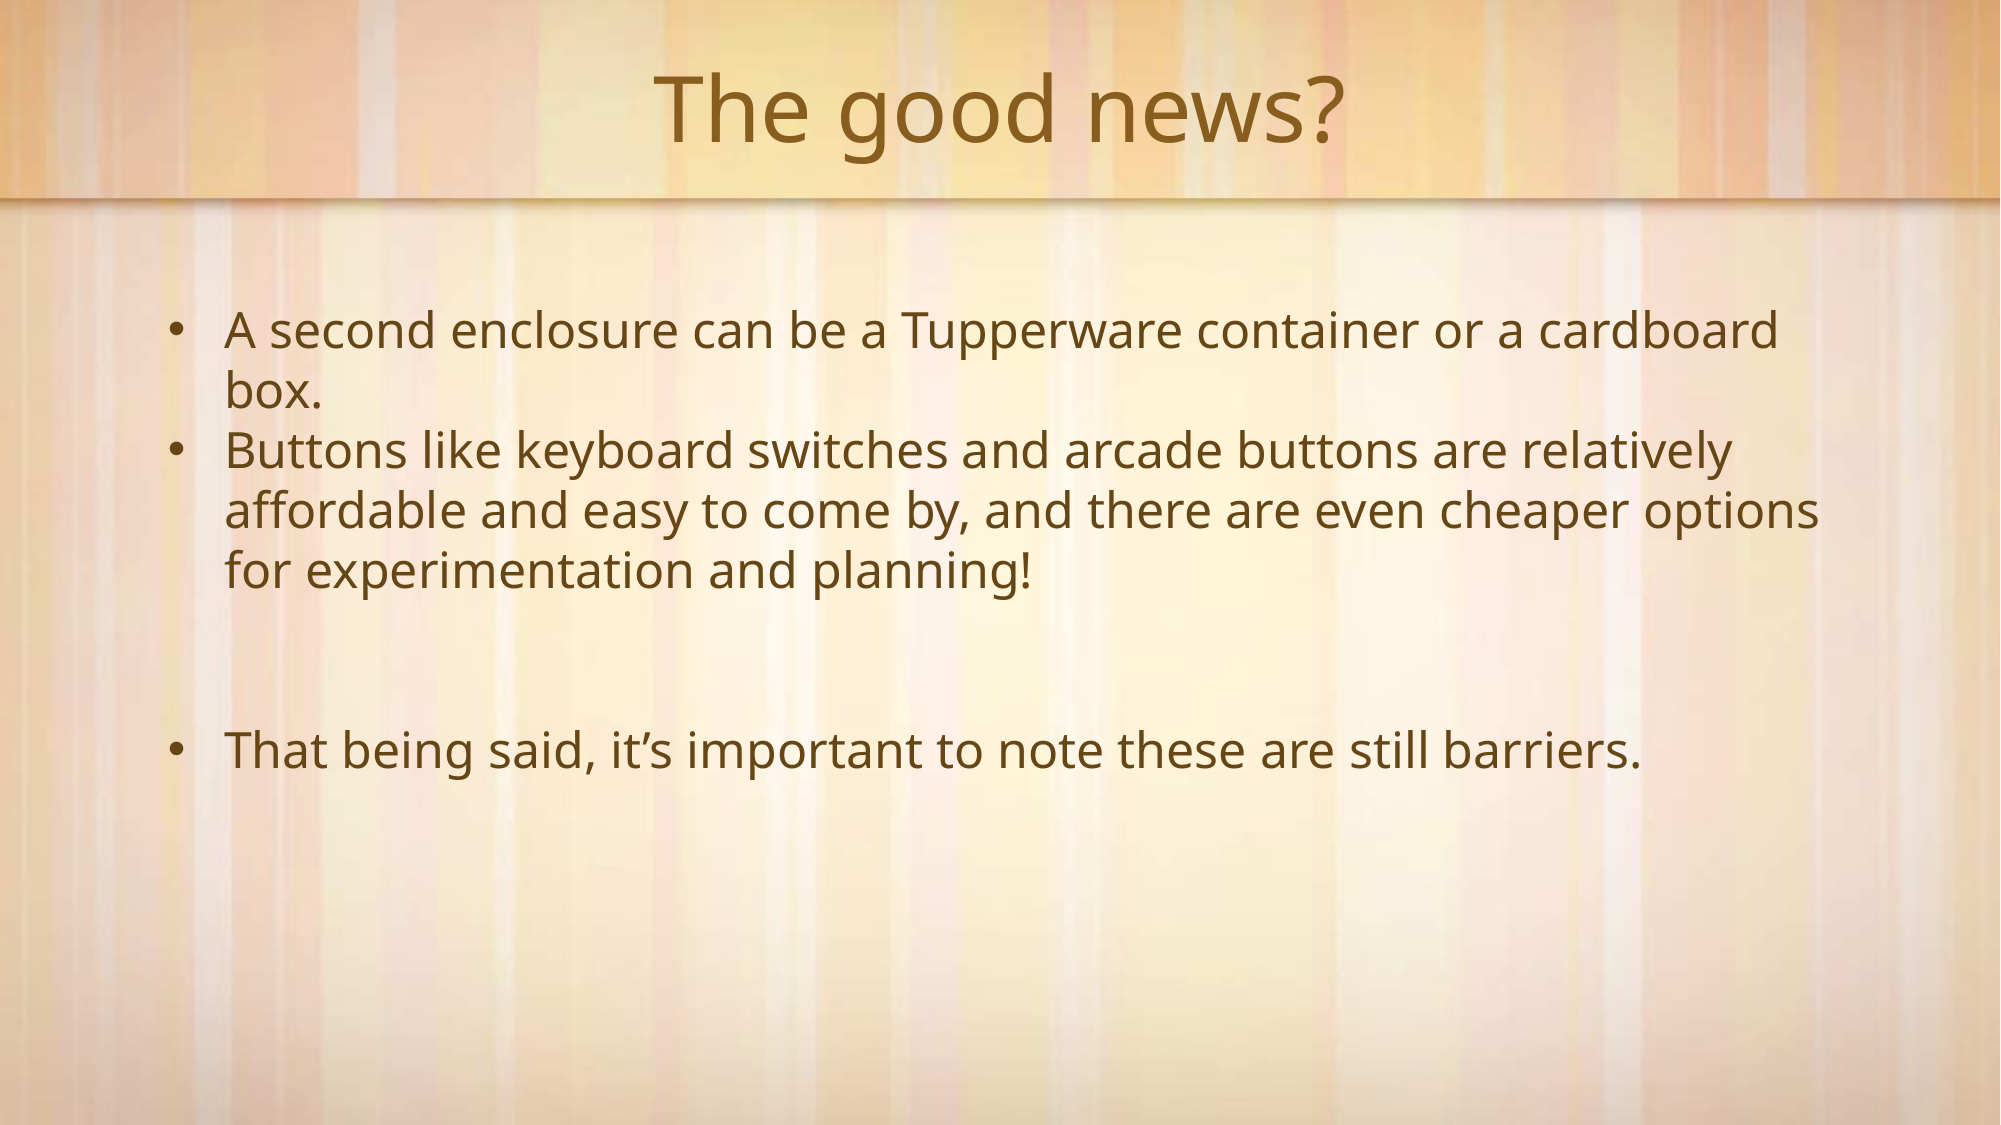

The good news?
# A second enclosure can be a Tupperware container or a cardboard box.
Buttons like keyboard switches and arcade buttons are relatively affordable and easy to come by, and there are even cheaper options for experimentation and planning!
That being said, it’s important to note these are still barriers.